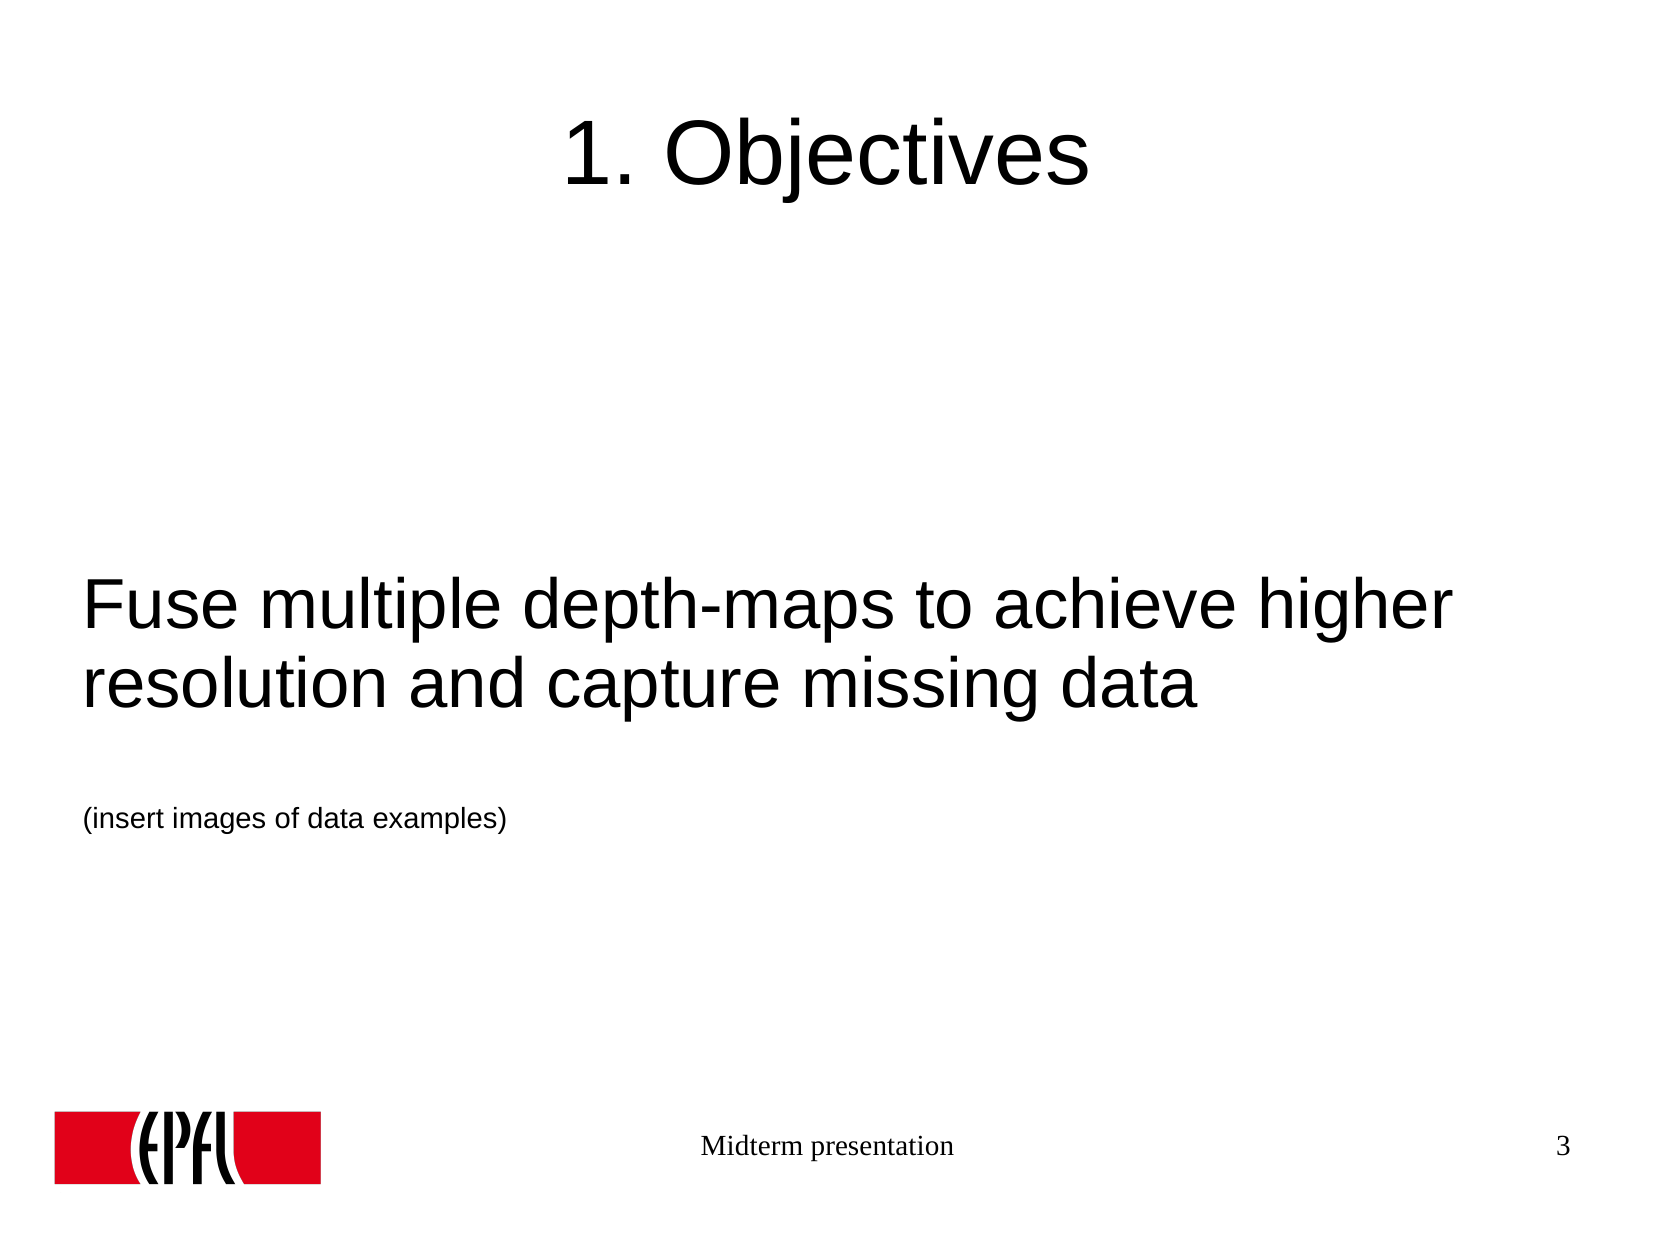

# 1. Objectives
Fuse multiple depth-maps to achieve higher resolution and capture missing data
(insert images of data examples)
Midterm presentation
3